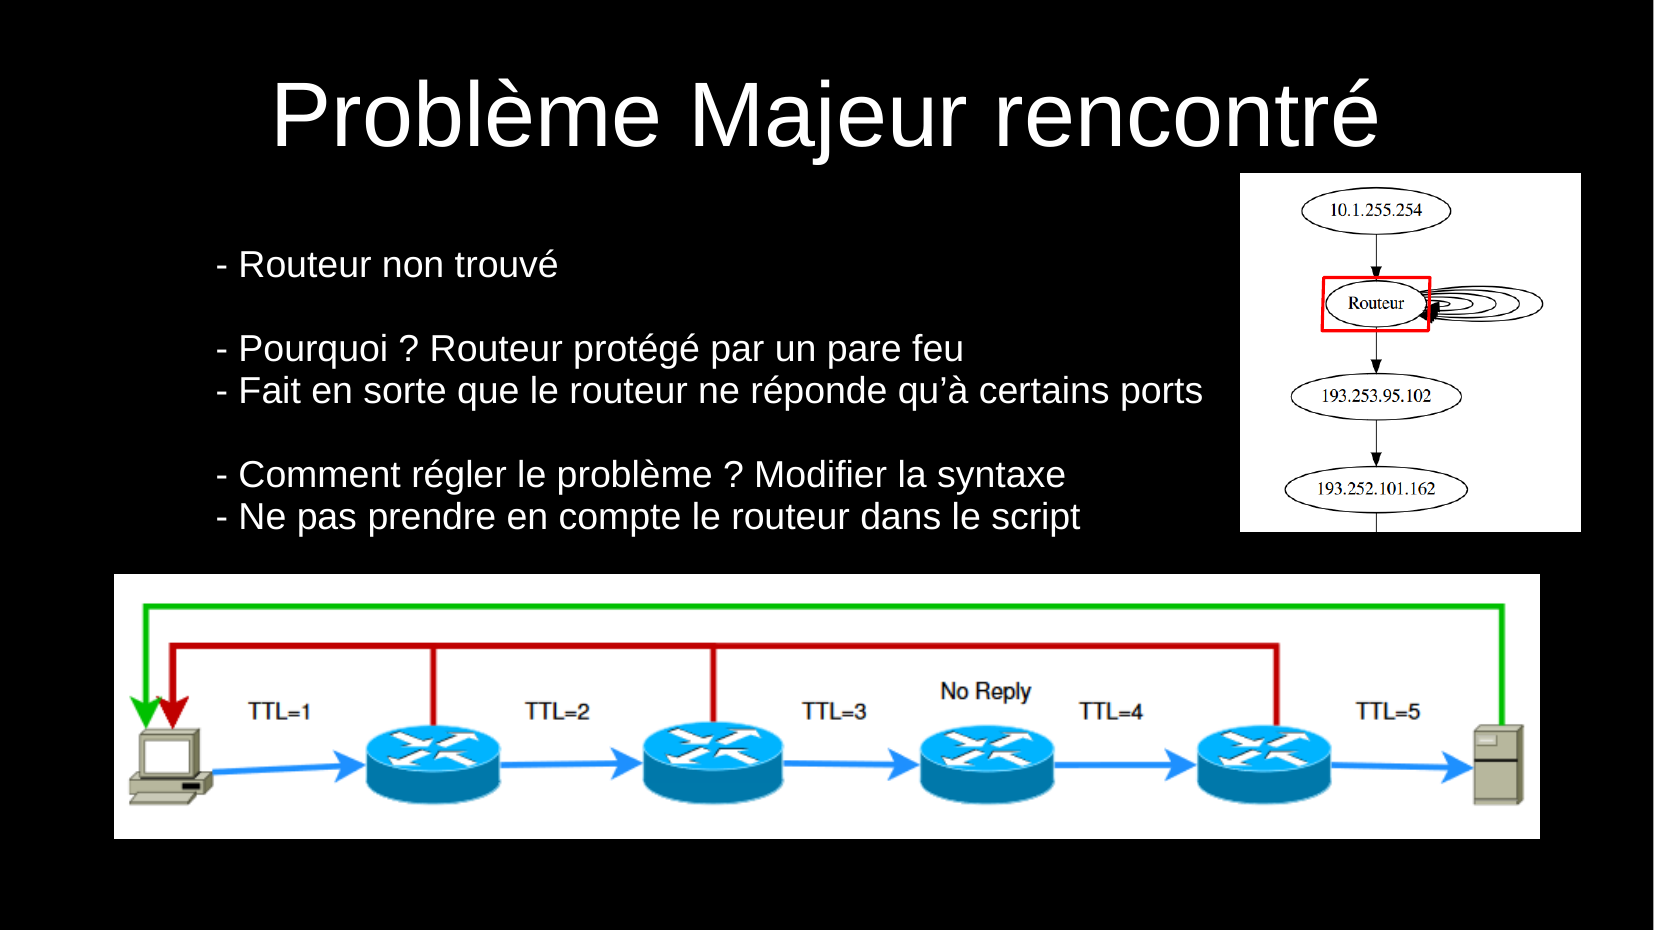

# Problème Majeur rencontré
- Routeur non trouvé
- Pourquoi ? Routeur protégé par un pare feu
- Fait en sorte que le routeur ne réponde qu’à certains ports
- Comment régler le problème ? Modifier la syntaxe
- Ne pas prendre en compte le routeur dans le script